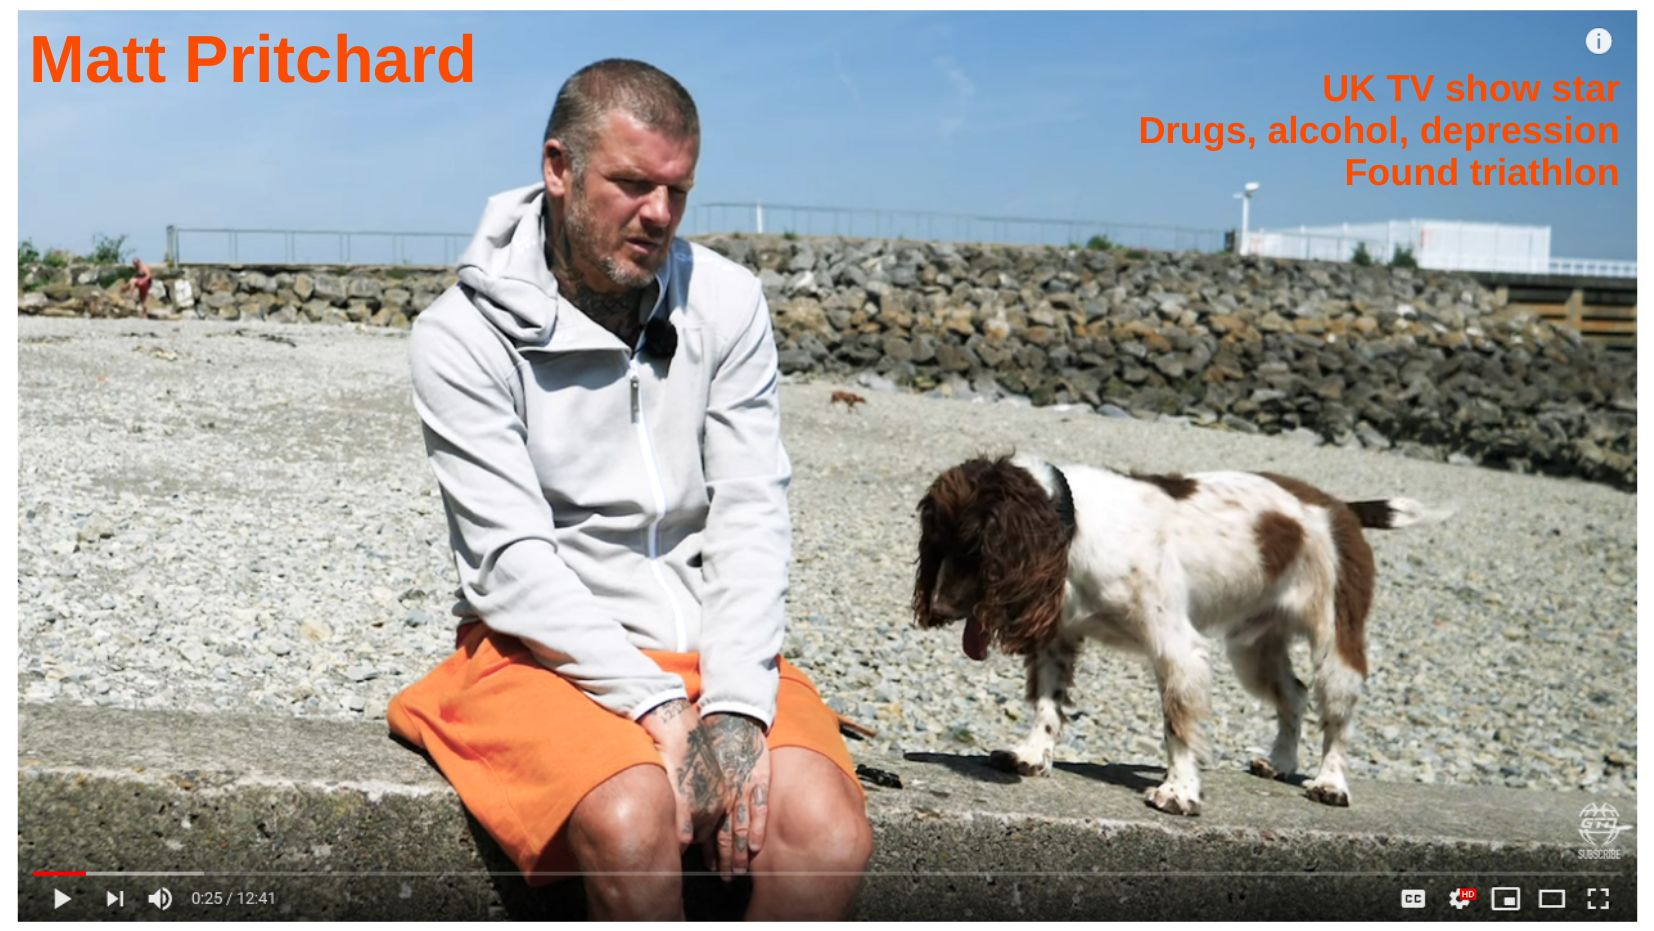

Matt Pritchard
UK TV show star
Drugs, alcohol, depression
Found triathlon